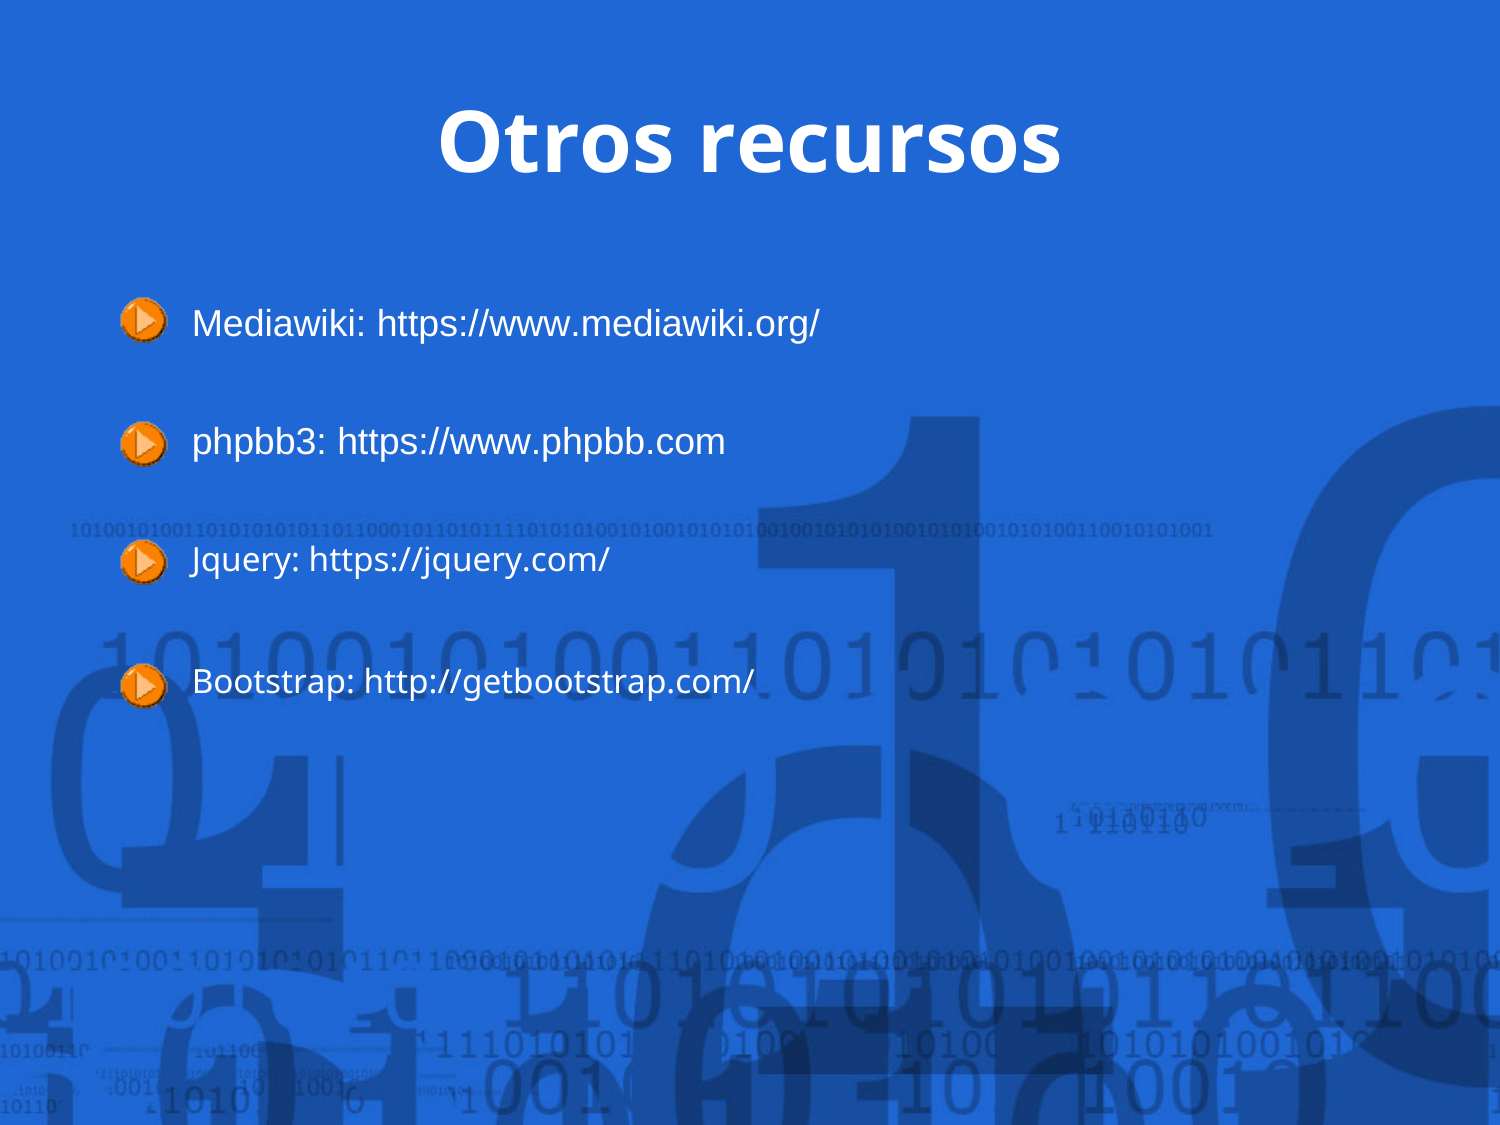

# Otros recursos
Mediawiki: https://www.mediawiki.org/
phpbb3: https://www.phpbb.com
Jquery: https://jquery.com/
Bootstrap: http://getbootstrap.com/